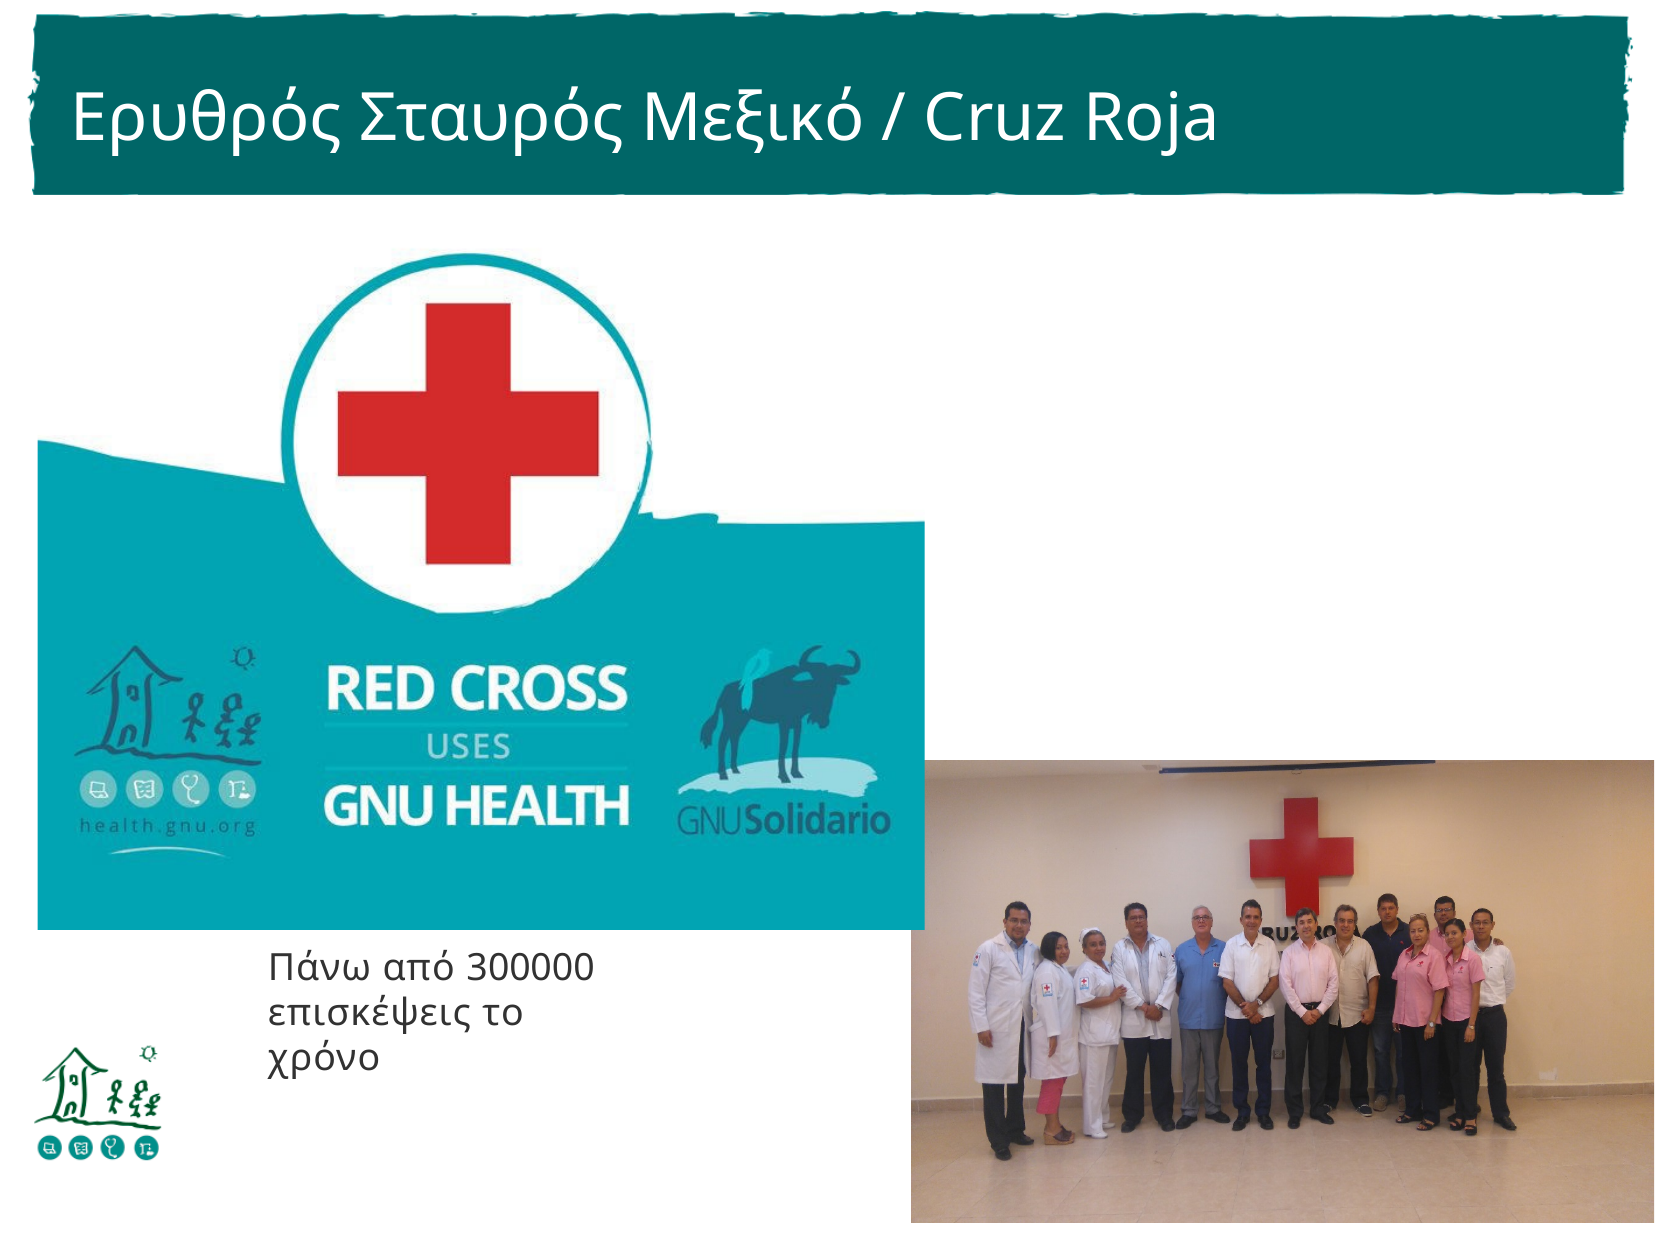

# Ερυθρός Σταυρός Μεξικό / Cruz Roja
Πάνω από 300000
επισκέψεις το χρόνο